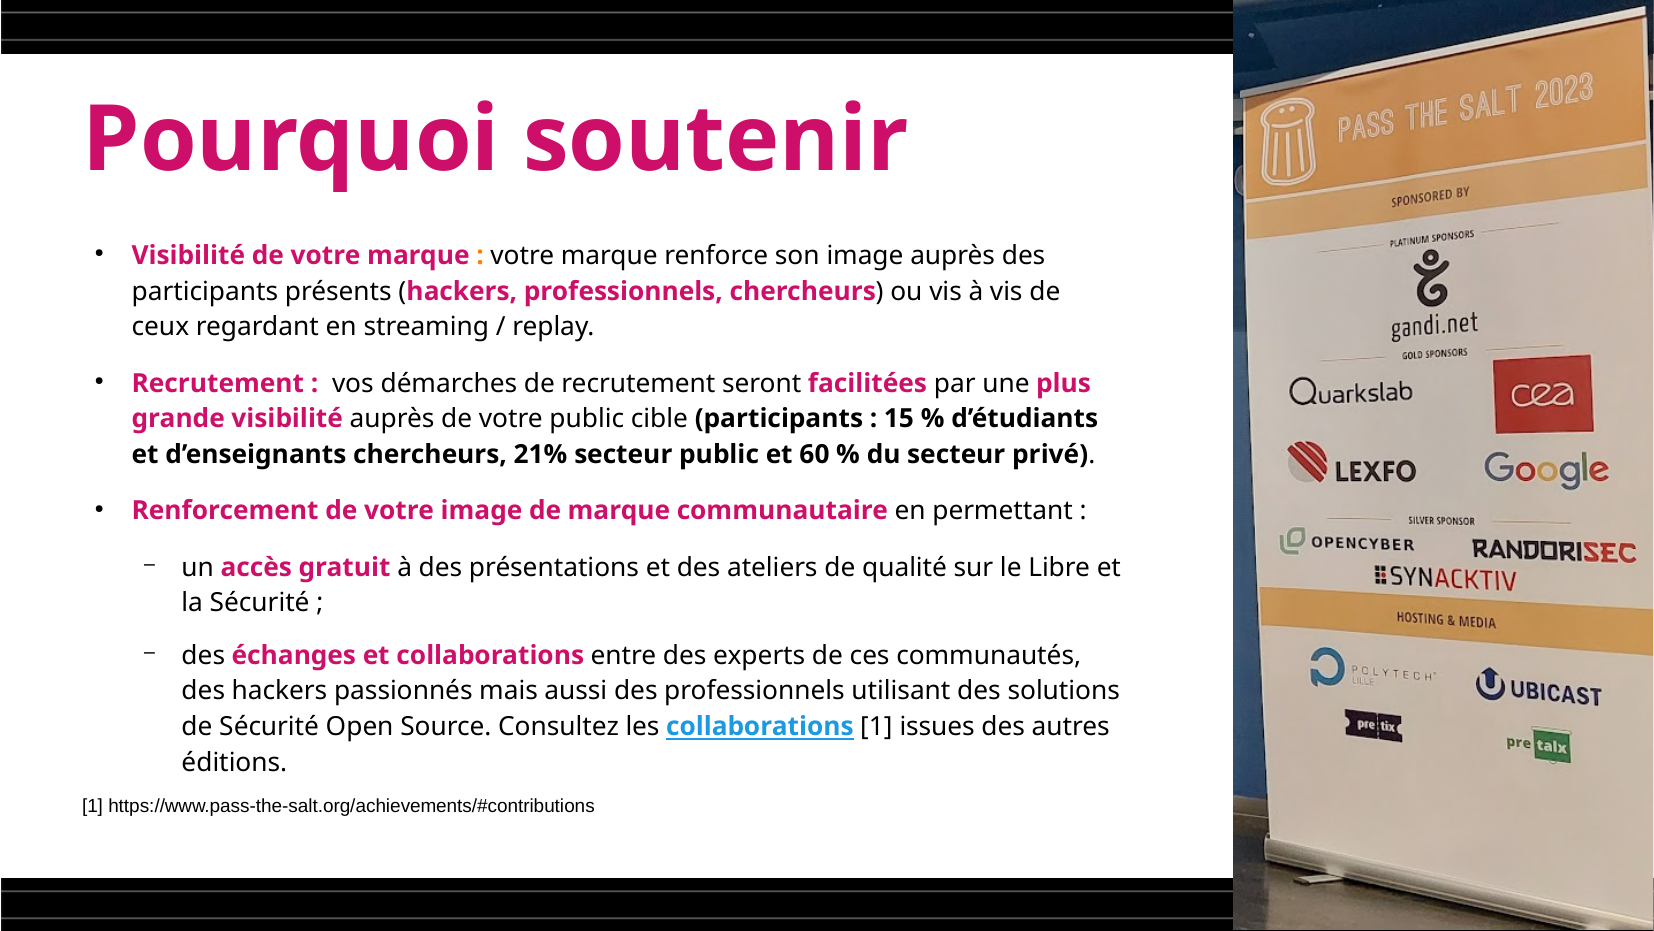

# Pourquoi soutenir
Visibilité de votre marque : votre marque renforce son image auprès des participants présents (hackers, professionnels, chercheurs) ou vis à vis de ceux regardant en streaming / replay.
Recrutement : vos démarches de recrutement seront facilitées par une plus grande visibilité auprès de votre public cible (participants : 15 % d’étudiants et d’enseignants chercheurs, 21% secteur public et 60 % du secteur privé).
Renforcement de votre image de marque communautaire en permettant :
un accès gratuit à des présentations et des ateliers de qualité sur le Libre et la Sécurité ;
des échanges et collaborations entre des experts de ces communautés, des hackers passionnés mais aussi des professionnels utilisant des solutions de Sécurité Open Source. Consultez les collaborations [1] issues des autres éditions.
[1] https://www.pass-the-salt.org/achievements/#contributions